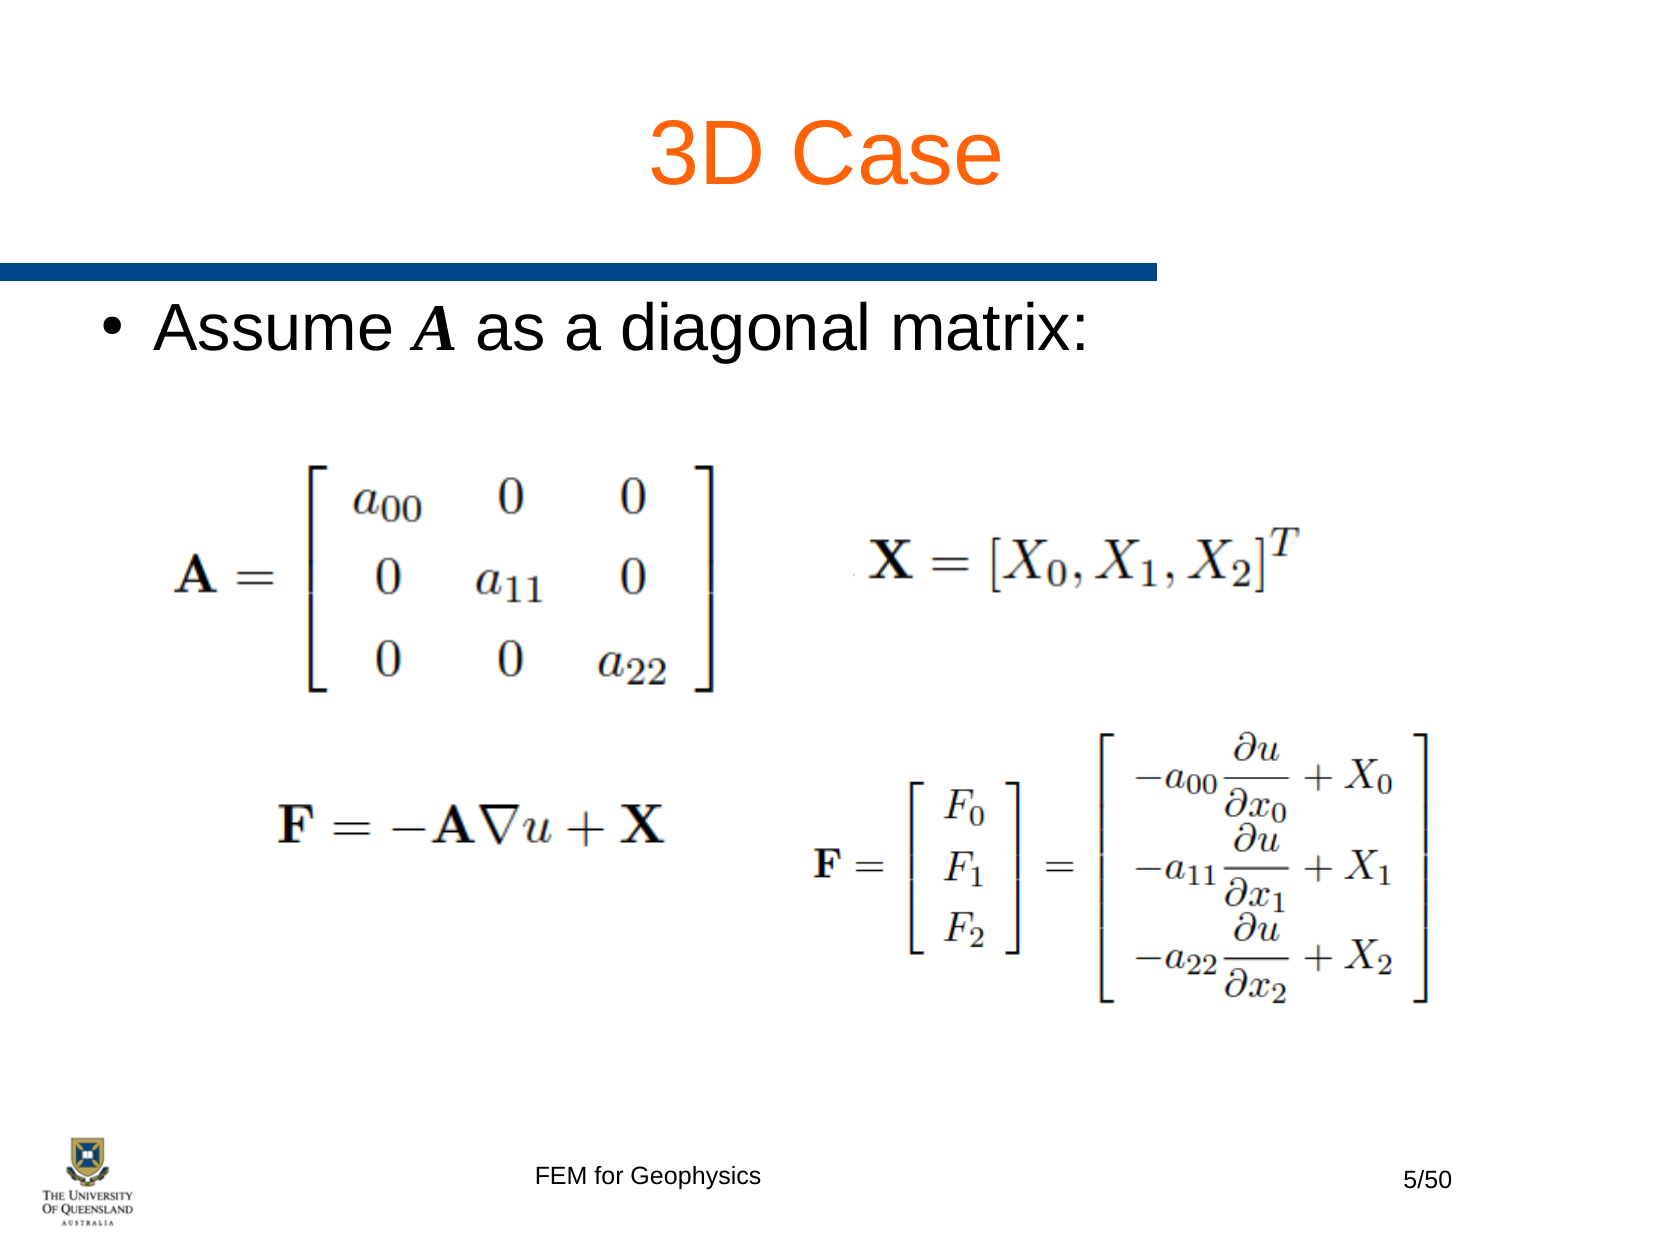

# 3D Case
Assume A as a diagonal matrix: